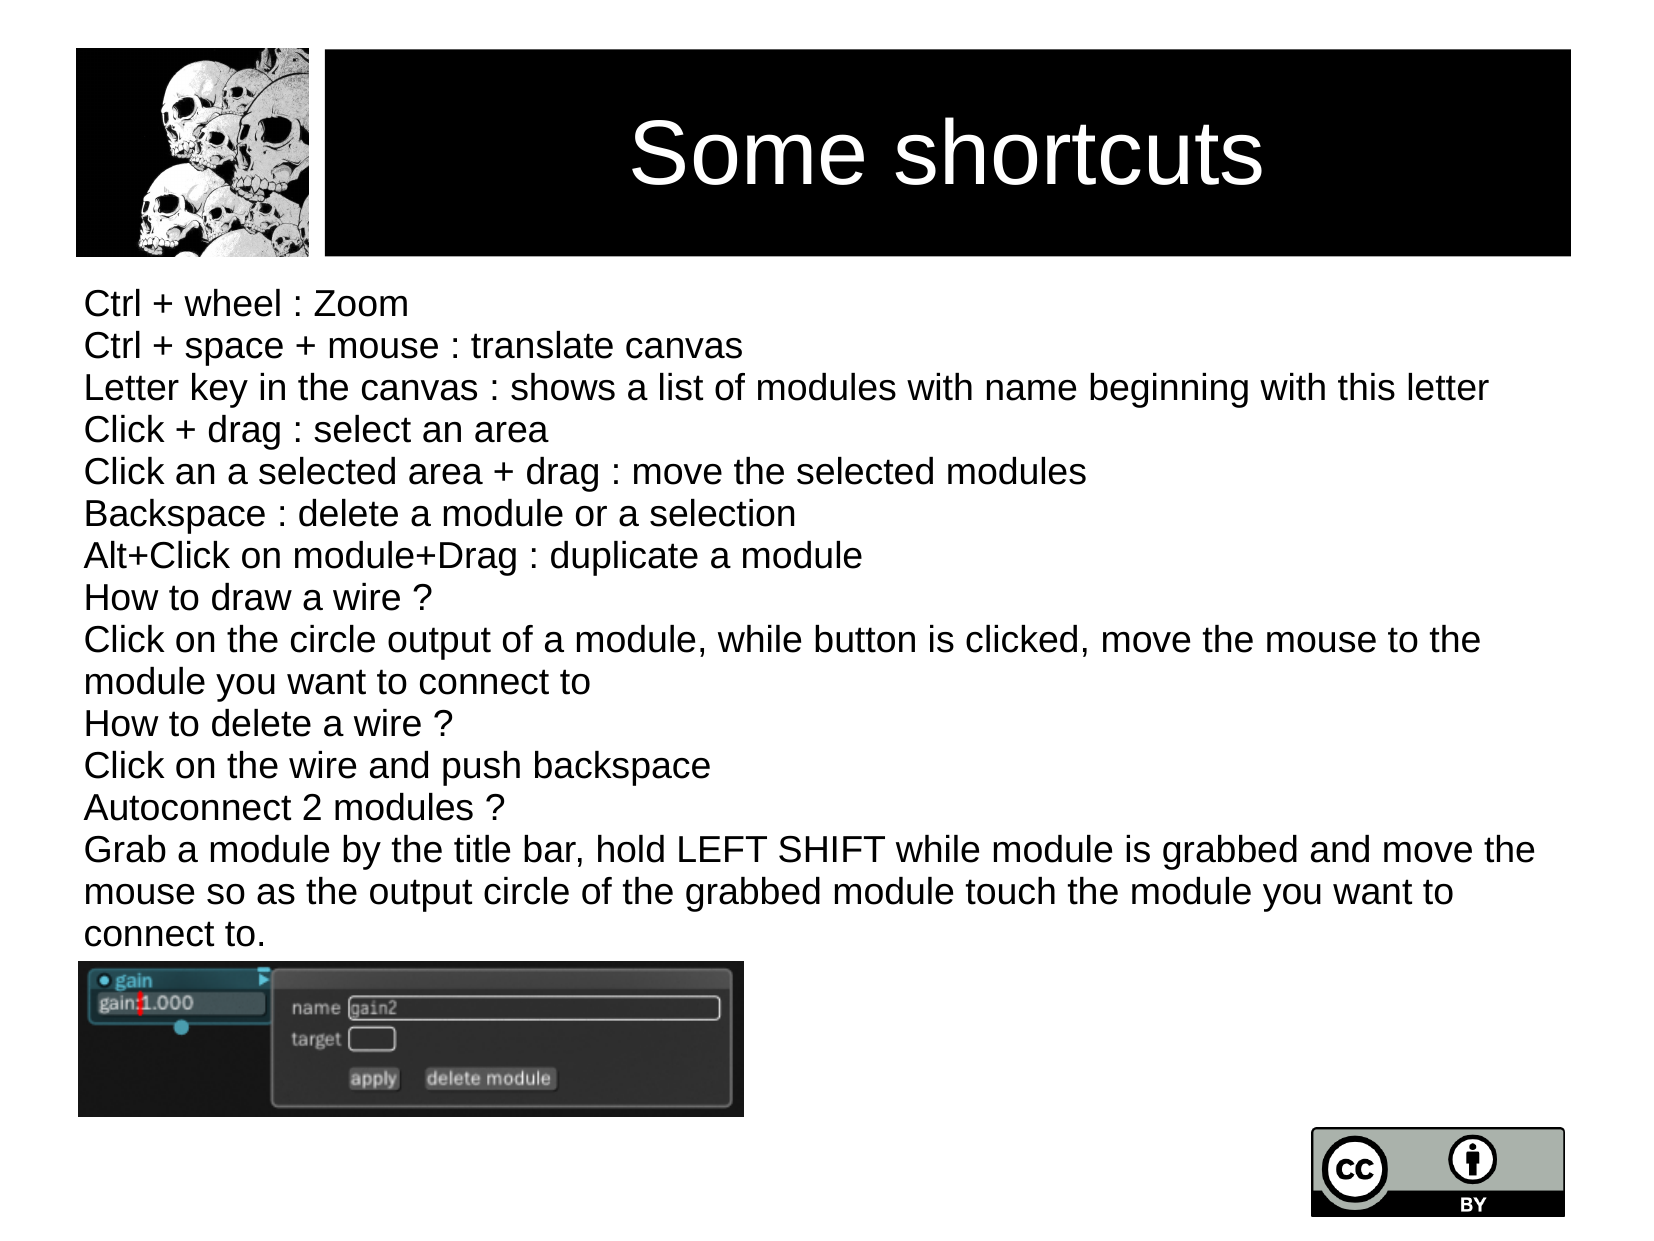

# Some shortcuts
Ctrl + wheel : Zoom
Ctrl + space + mouse : translate canvas
Letter key in the canvas : shows a list of modules with name beginning with this letter
Click + drag : select an area
Click an a selected area + drag : move the selected modules
Backspace : delete a module or a selection
Alt+Click on module+Drag : duplicate a module
How to draw a wire ?
Click on the circle output of a module, while button is clicked, move the mouse to the module you want to connect to
How to delete a wire ?
Click on the wire and push backspace
Autoconnect 2 modules ?
Grab a module by the title bar, hold LEFT SHIFT while module is grabbed and move the mouse so as the output circle of the grabbed module touch the module you want to connect to.